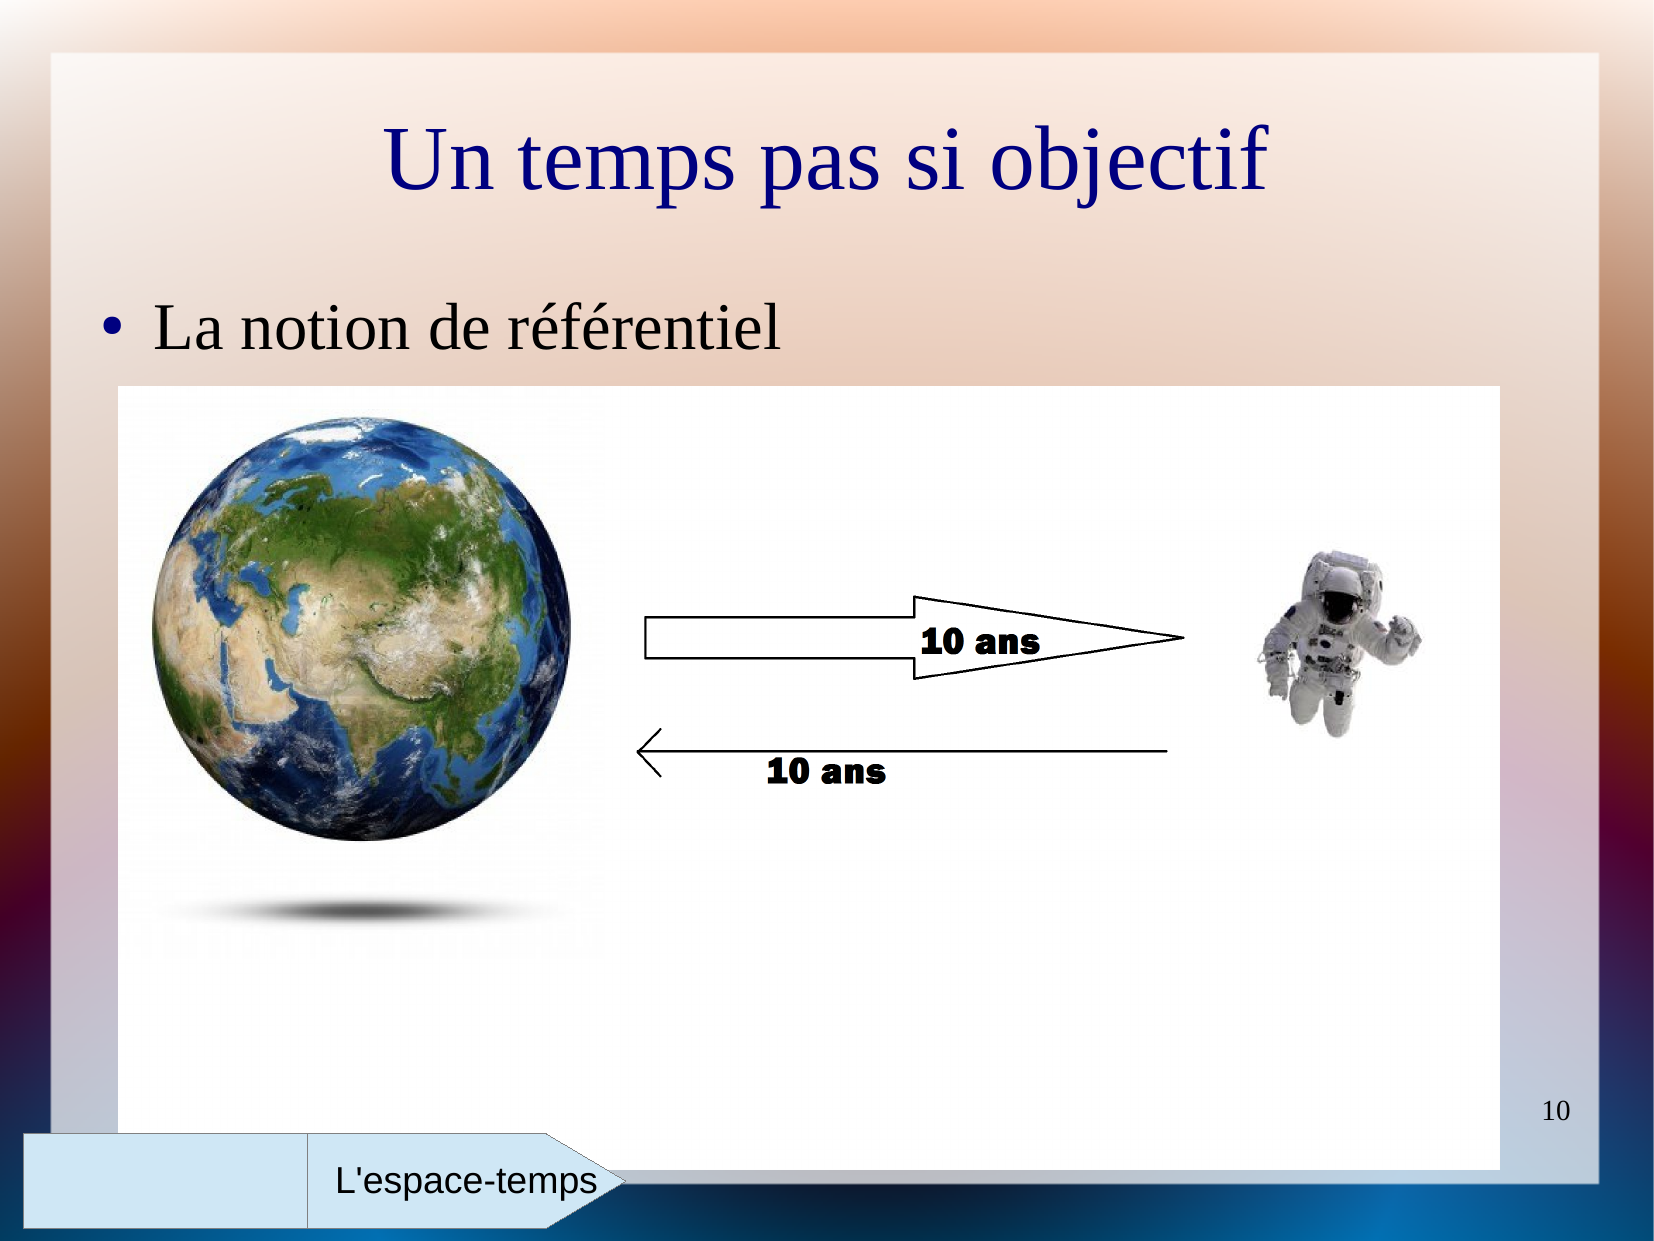

# Un temps pas si objectif
La notion de référentiel
10
L'espace-temps